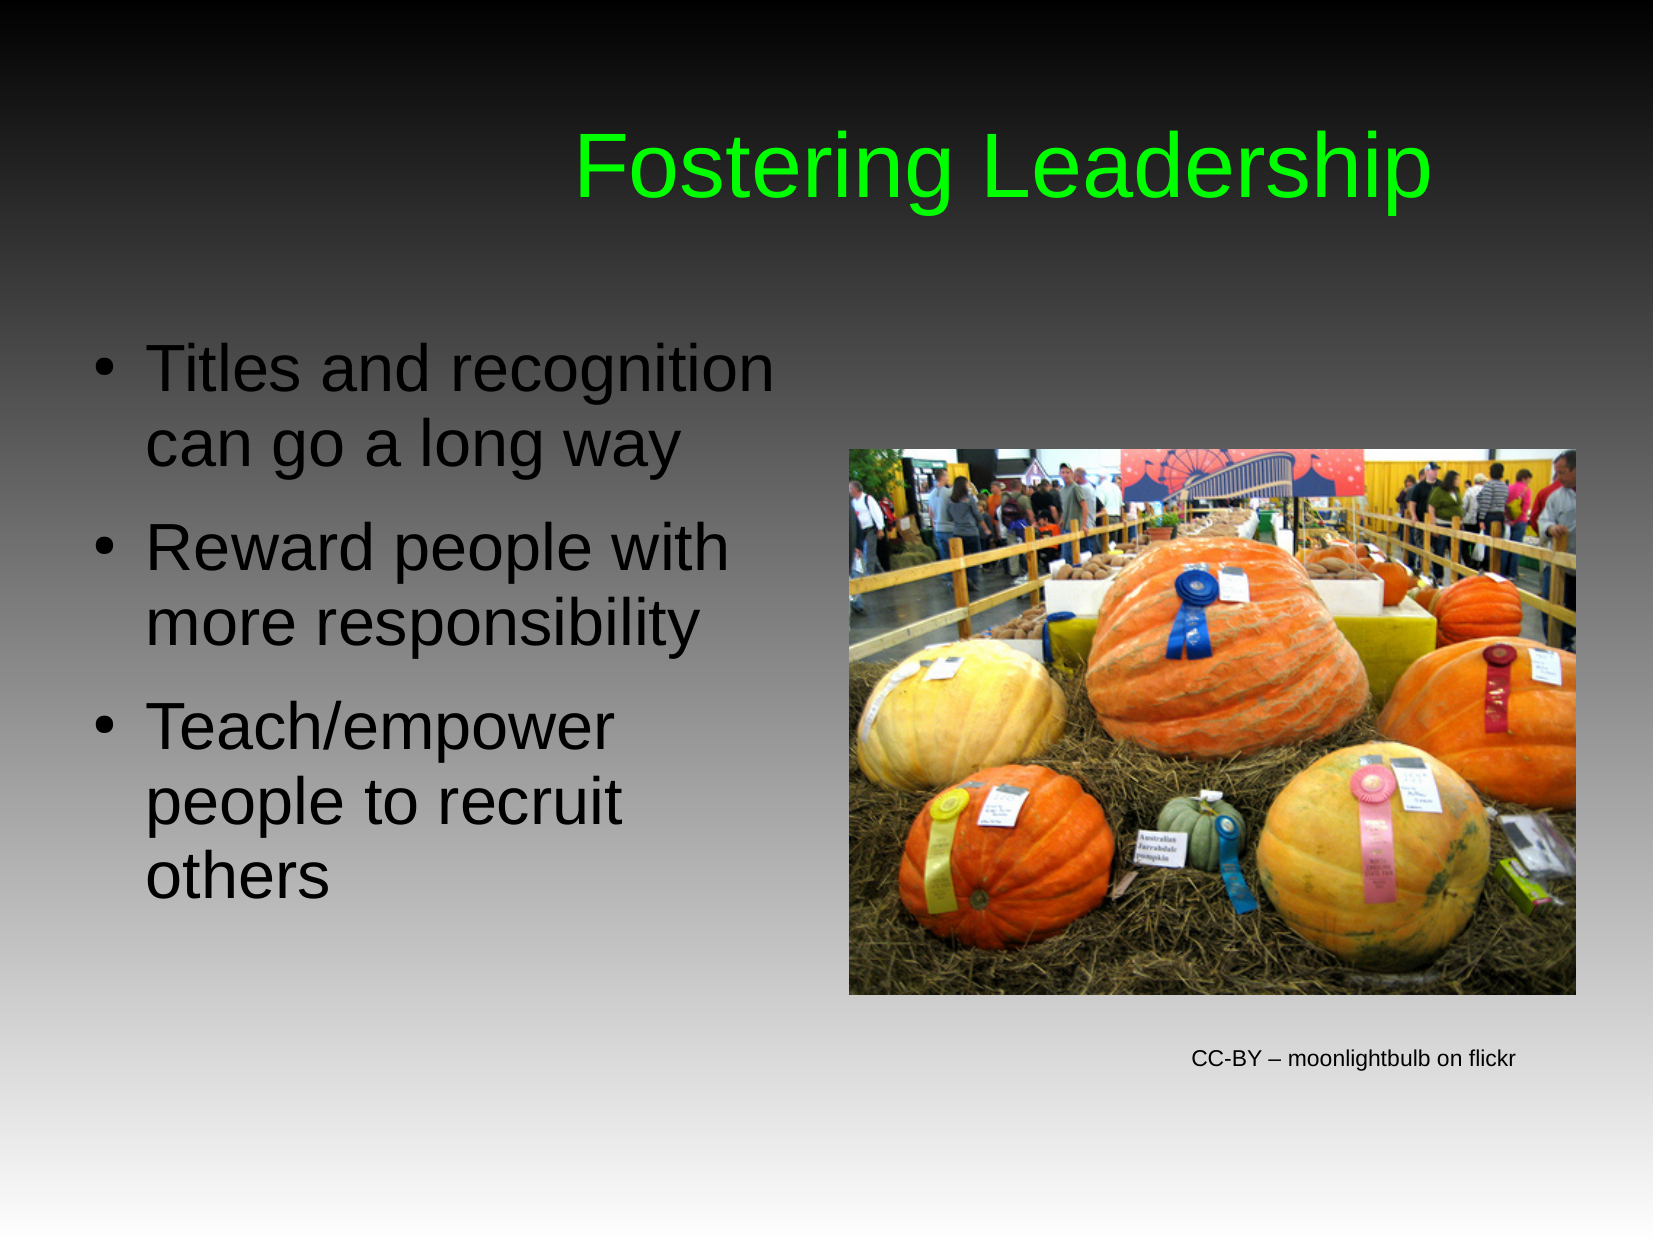

# Fostering Leadership
Titles and recognition can go a long way
Reward people with more responsibility
Teach/empower people to recruit others
CC-BY – moonlightbulb on flickr